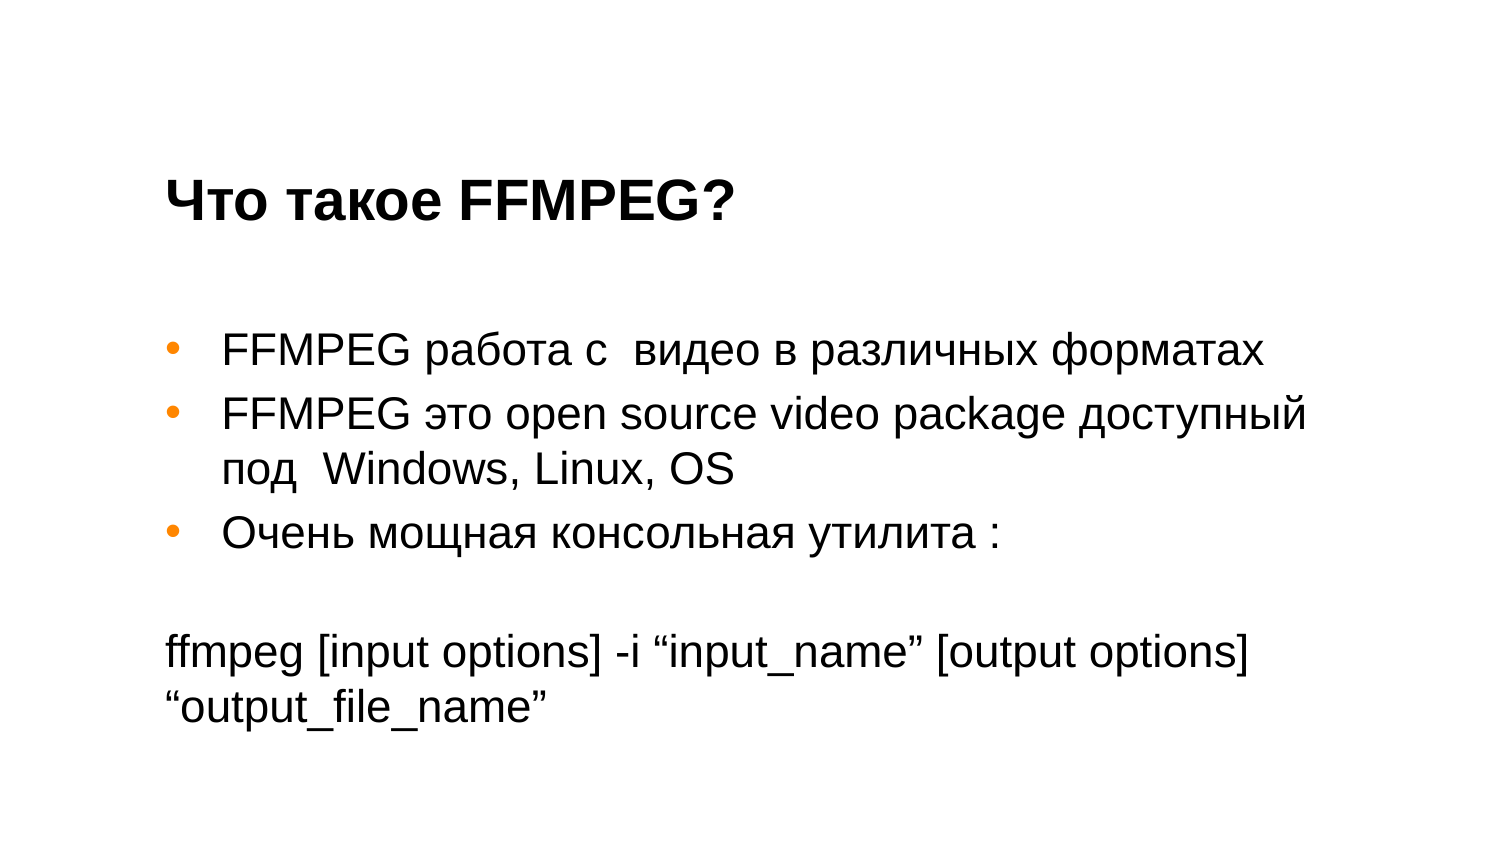

Что такое FFMPEG?
FFMPEG работа с видео в различных форматах
FFMPEG это open source video package доступный под Windows, Linux, OS
Очень мощная консольная утилита :
ffmpeg [input options] -i “input_name” [output options] “output_file_name”